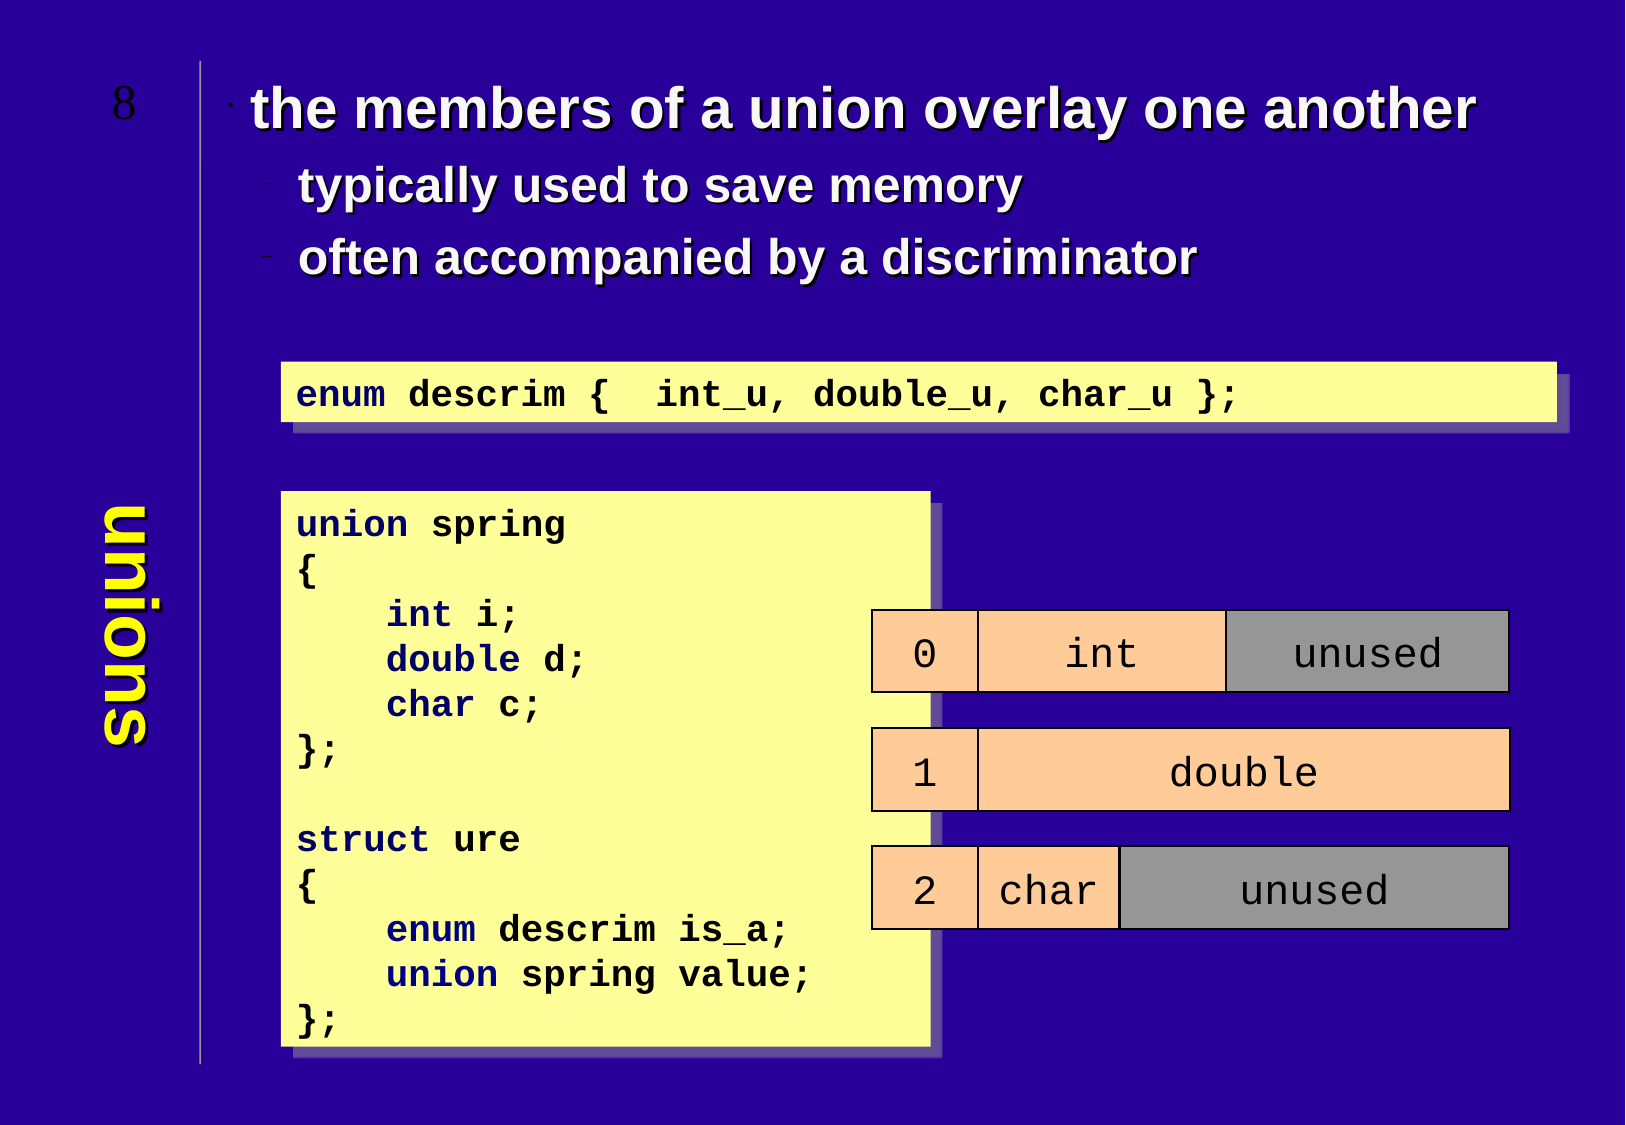

8
 the members of a union overlay one another
typically used to save memory
often accompanied by a discriminator
# unions
enum descrim { int_u, double_u, char_u };
union spring
{
 int i;
 double d;
 char c;
};
struct ure
{
 enum descrim is_a;
 union spring value;
};
0
int
unused
1
double
2
char
unused